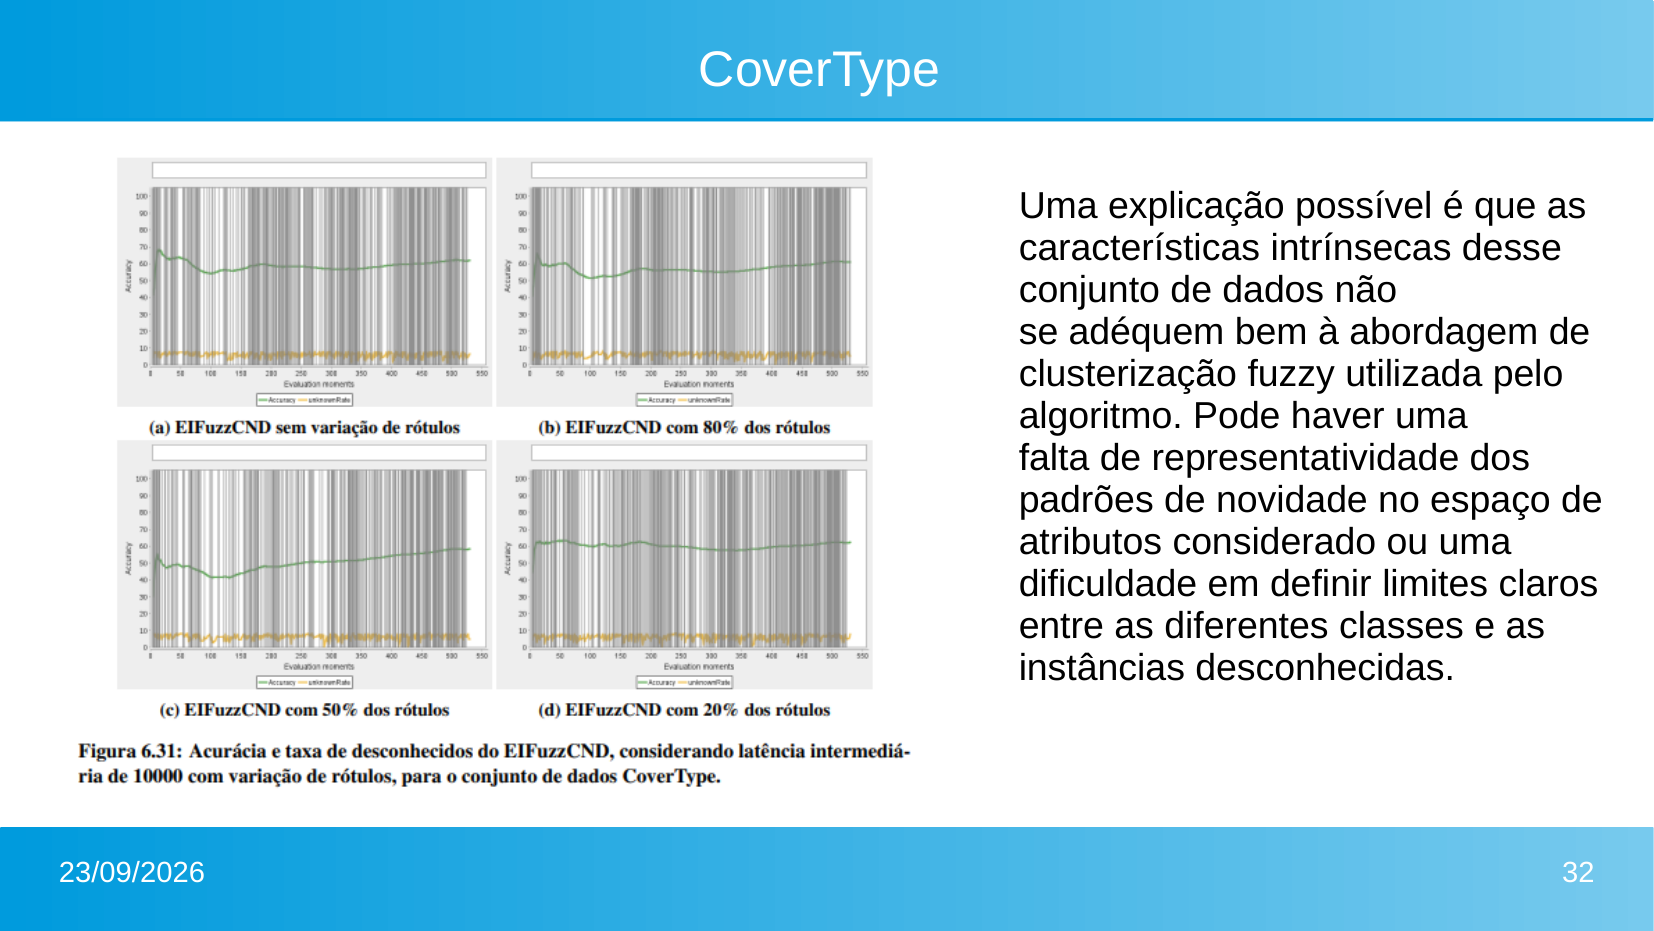

# CoverType
Uma explicação possível é que as características intrínsecas desse conjunto de dados não
se adéquem bem à abordagem de clusterização fuzzy utilizada pelo algoritmo. Pode haver uma
falta de representatividade dos padrões de novidade no espaço de atributos considerado ou uma
dificuldade em definir limites claros entre as diferentes classes e as instâncias desconhecidas.
32